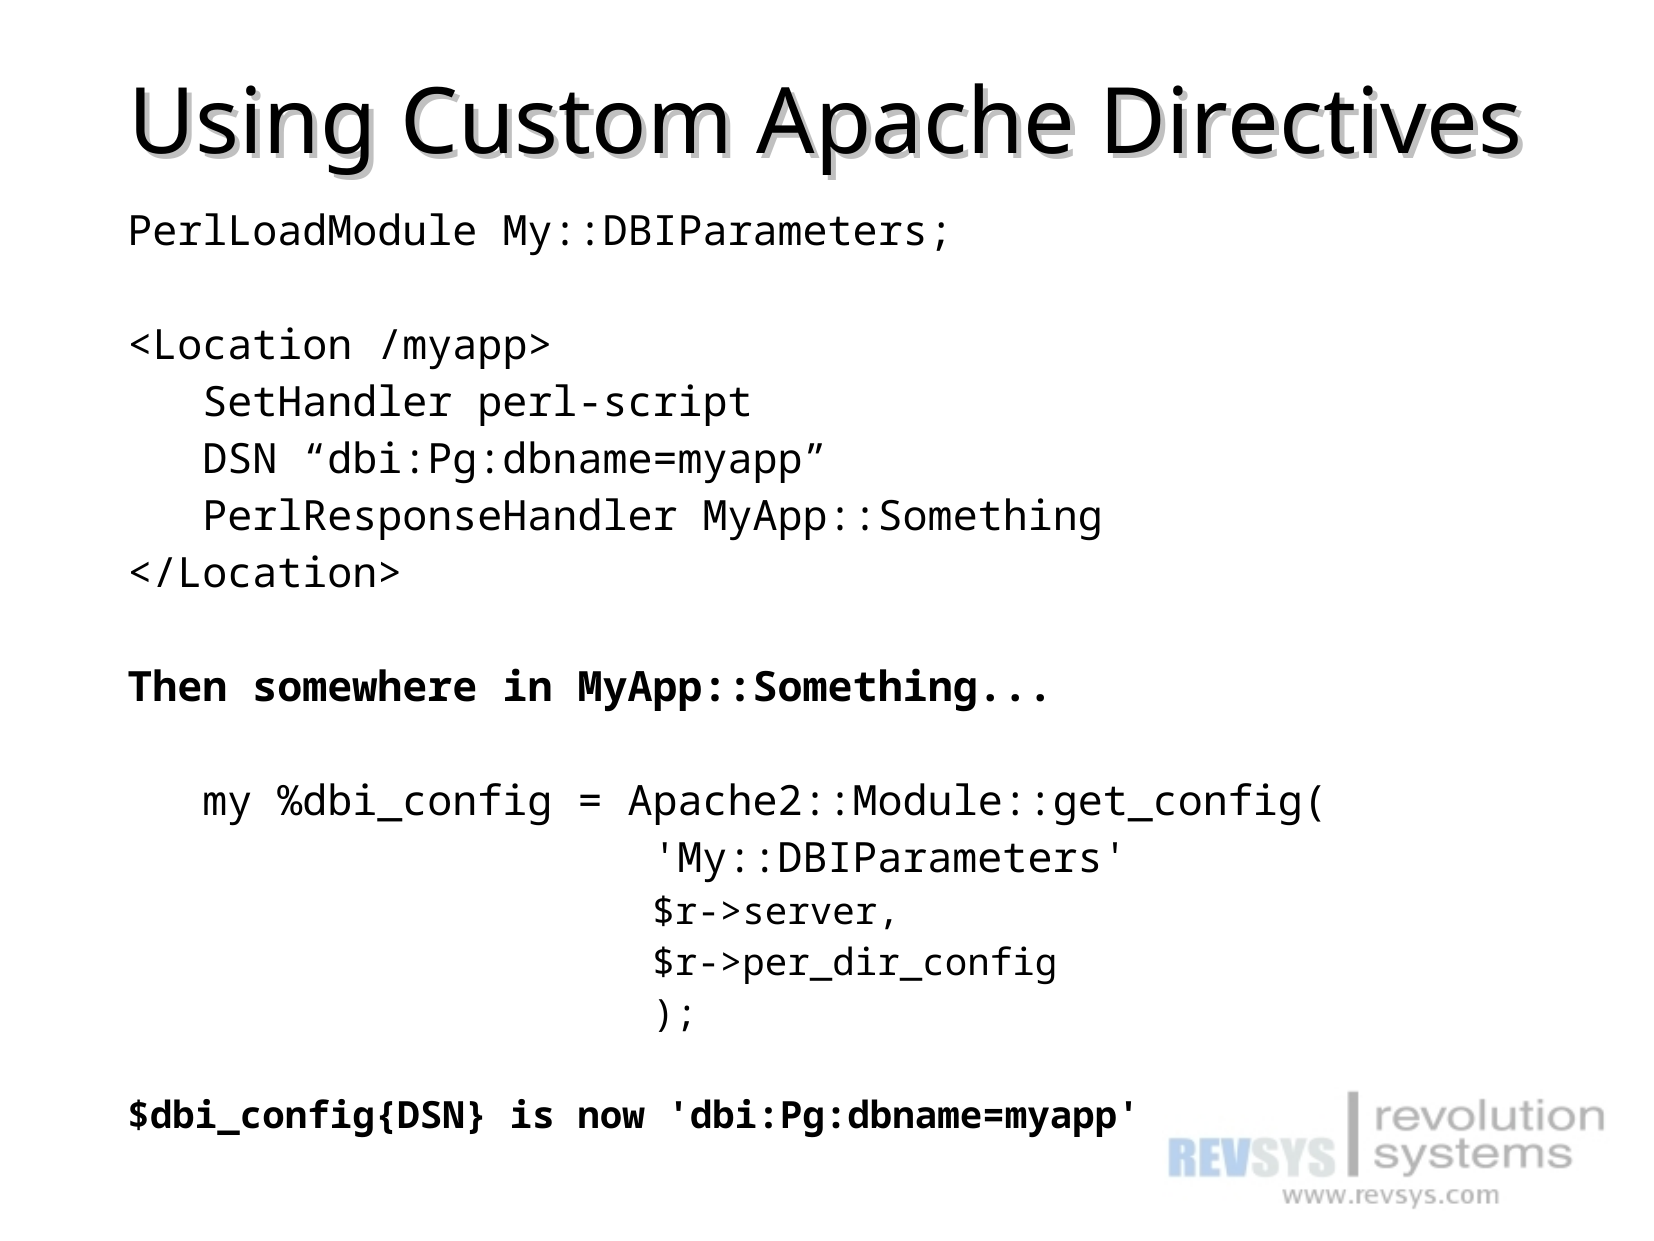

# Using Custom Apache Directives
PerlLoadModule My::DBIParameters;
<Location /myapp>
	SetHandler perl-script
	DSN “dbi:Pg:dbname=myapp”
	PerlResponseHandler MyApp::Something
</Location>
Then somewhere in MyApp::Something...
	my %dbi_config = Apache2::Module::get_config(
							'My::DBIParameters'
							$r->server,
							$r->per_dir_config
							);
$dbi_config{DSN} is now 'dbi:Pg:dbname=myapp'